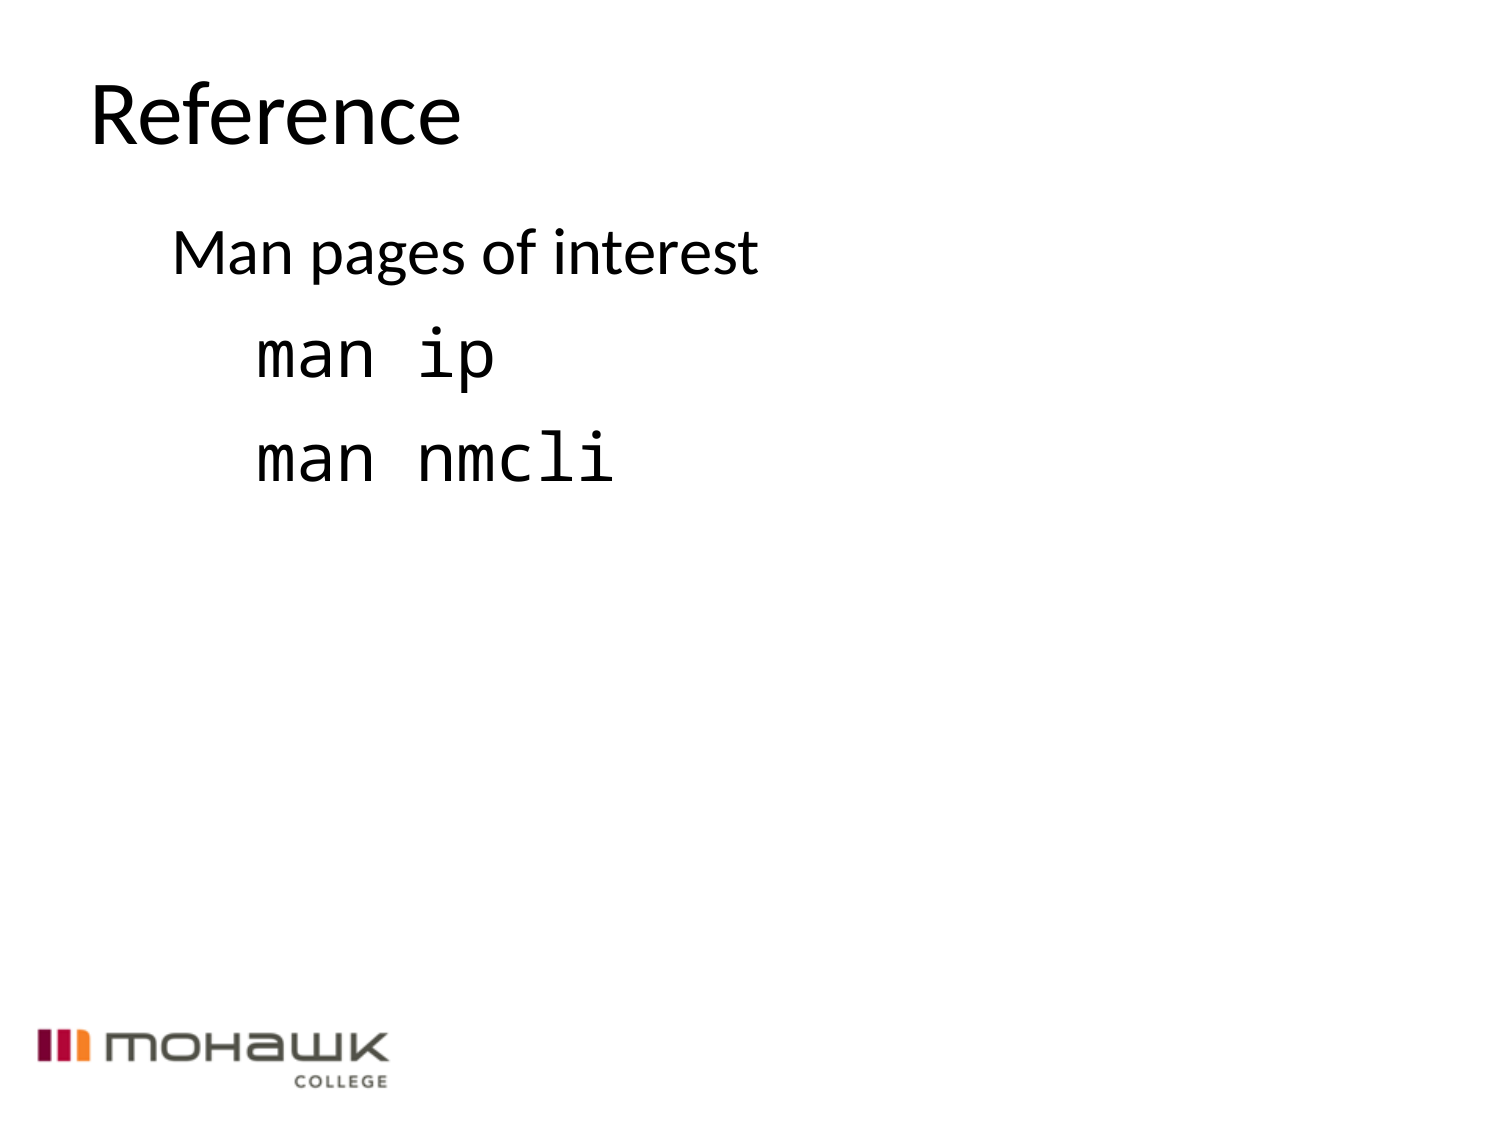

# Reference
Man pages of interest
man ip
man nmcli